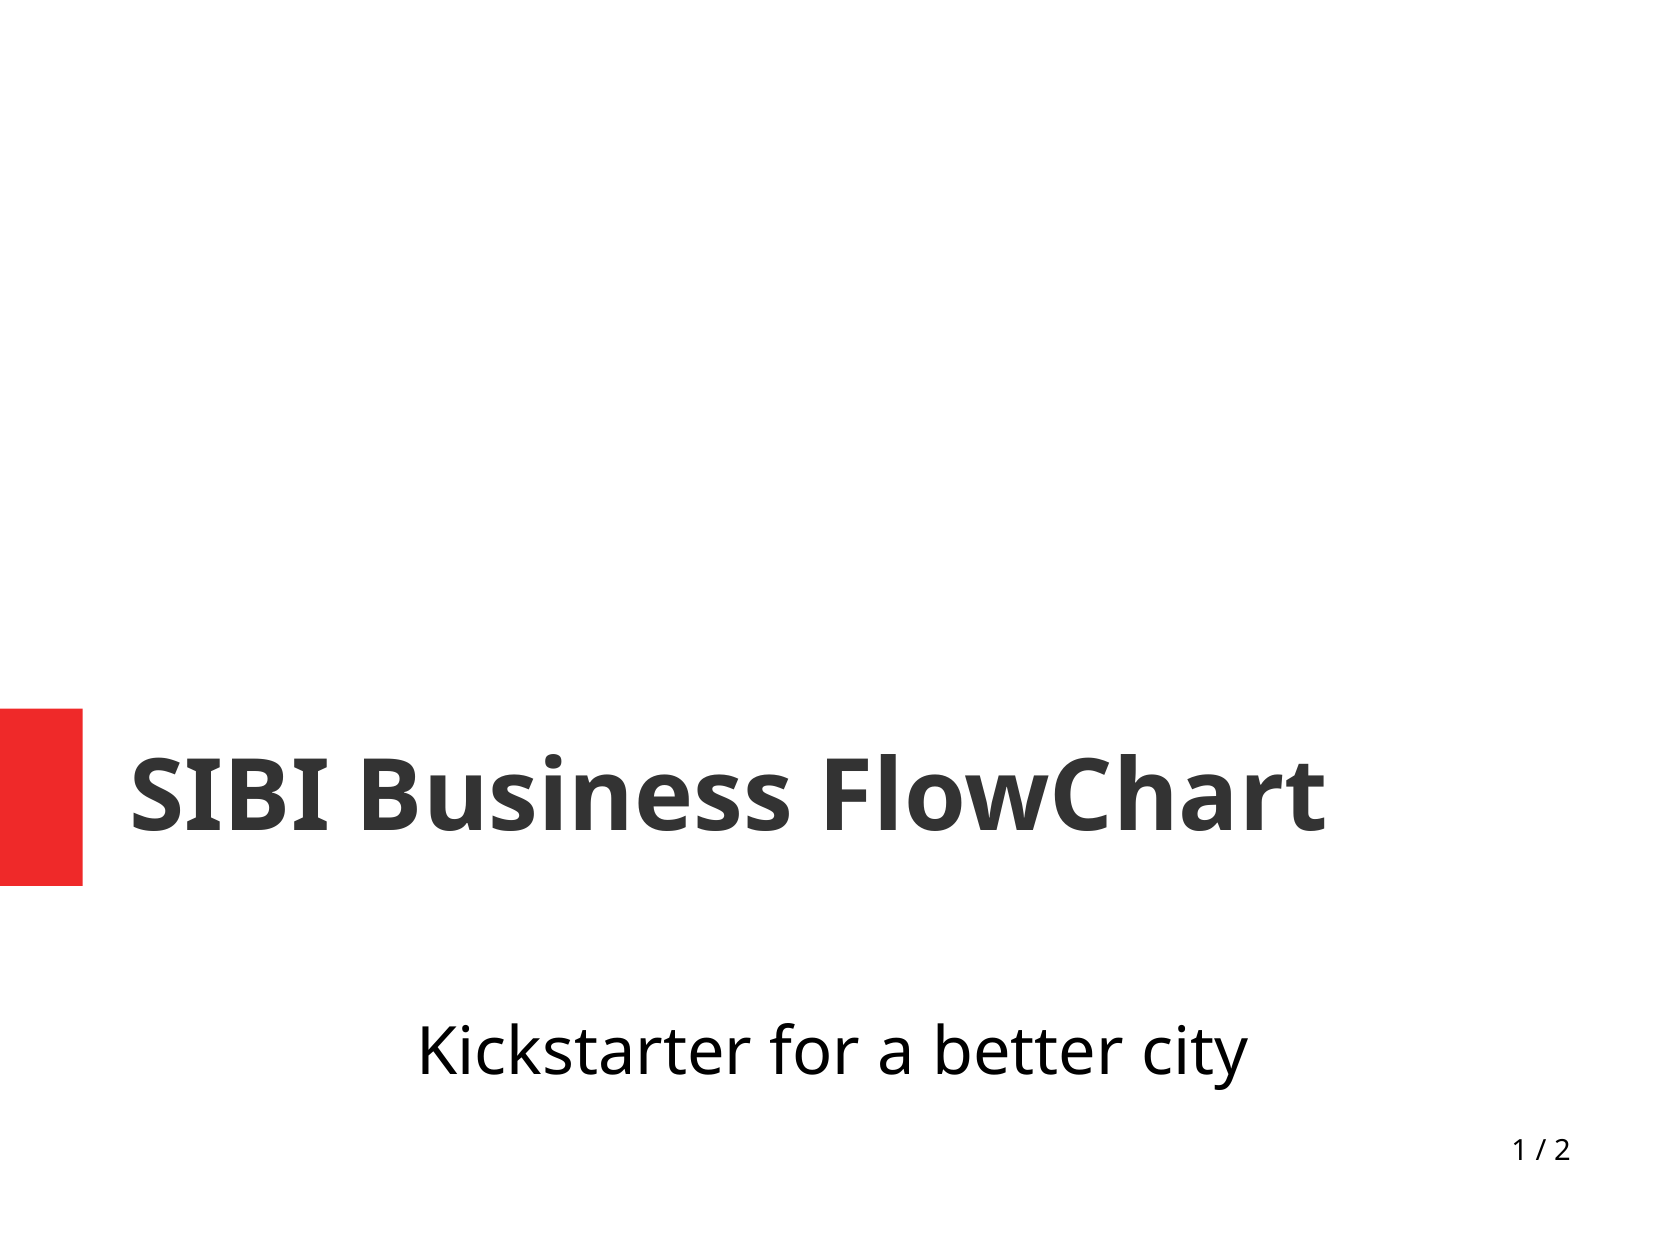

# SIBI Business FlowChart
Kickstarter for a better city
1